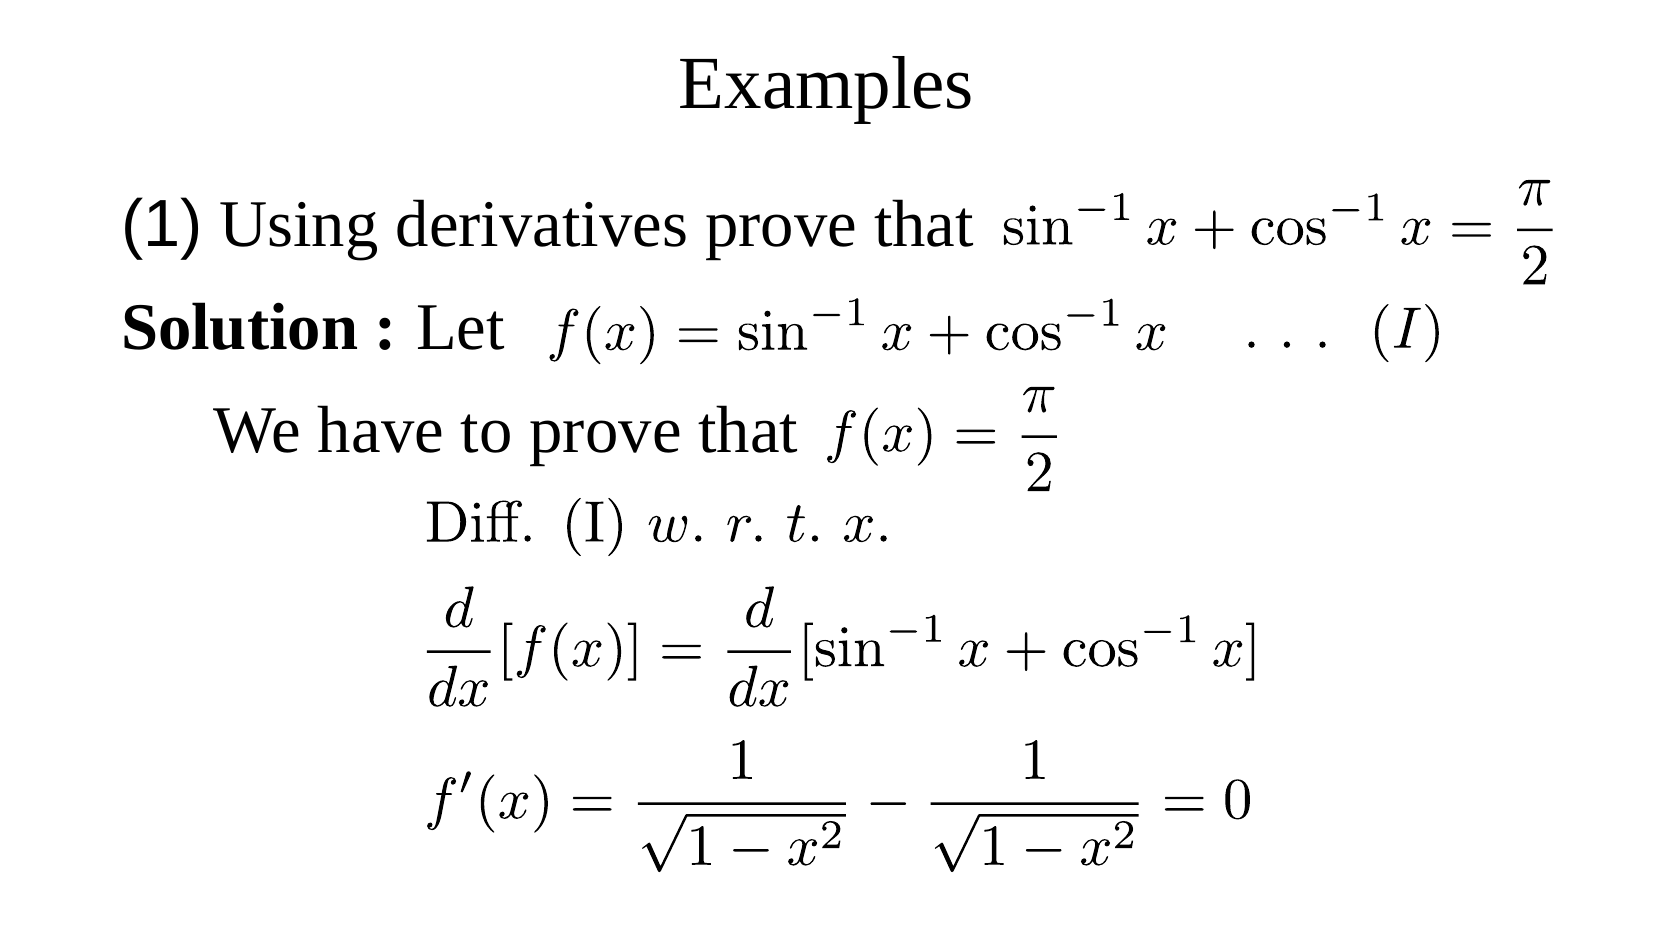

# Examples
	(1) Using derivatives prove that
	Solution :	Let
 We have to prove that